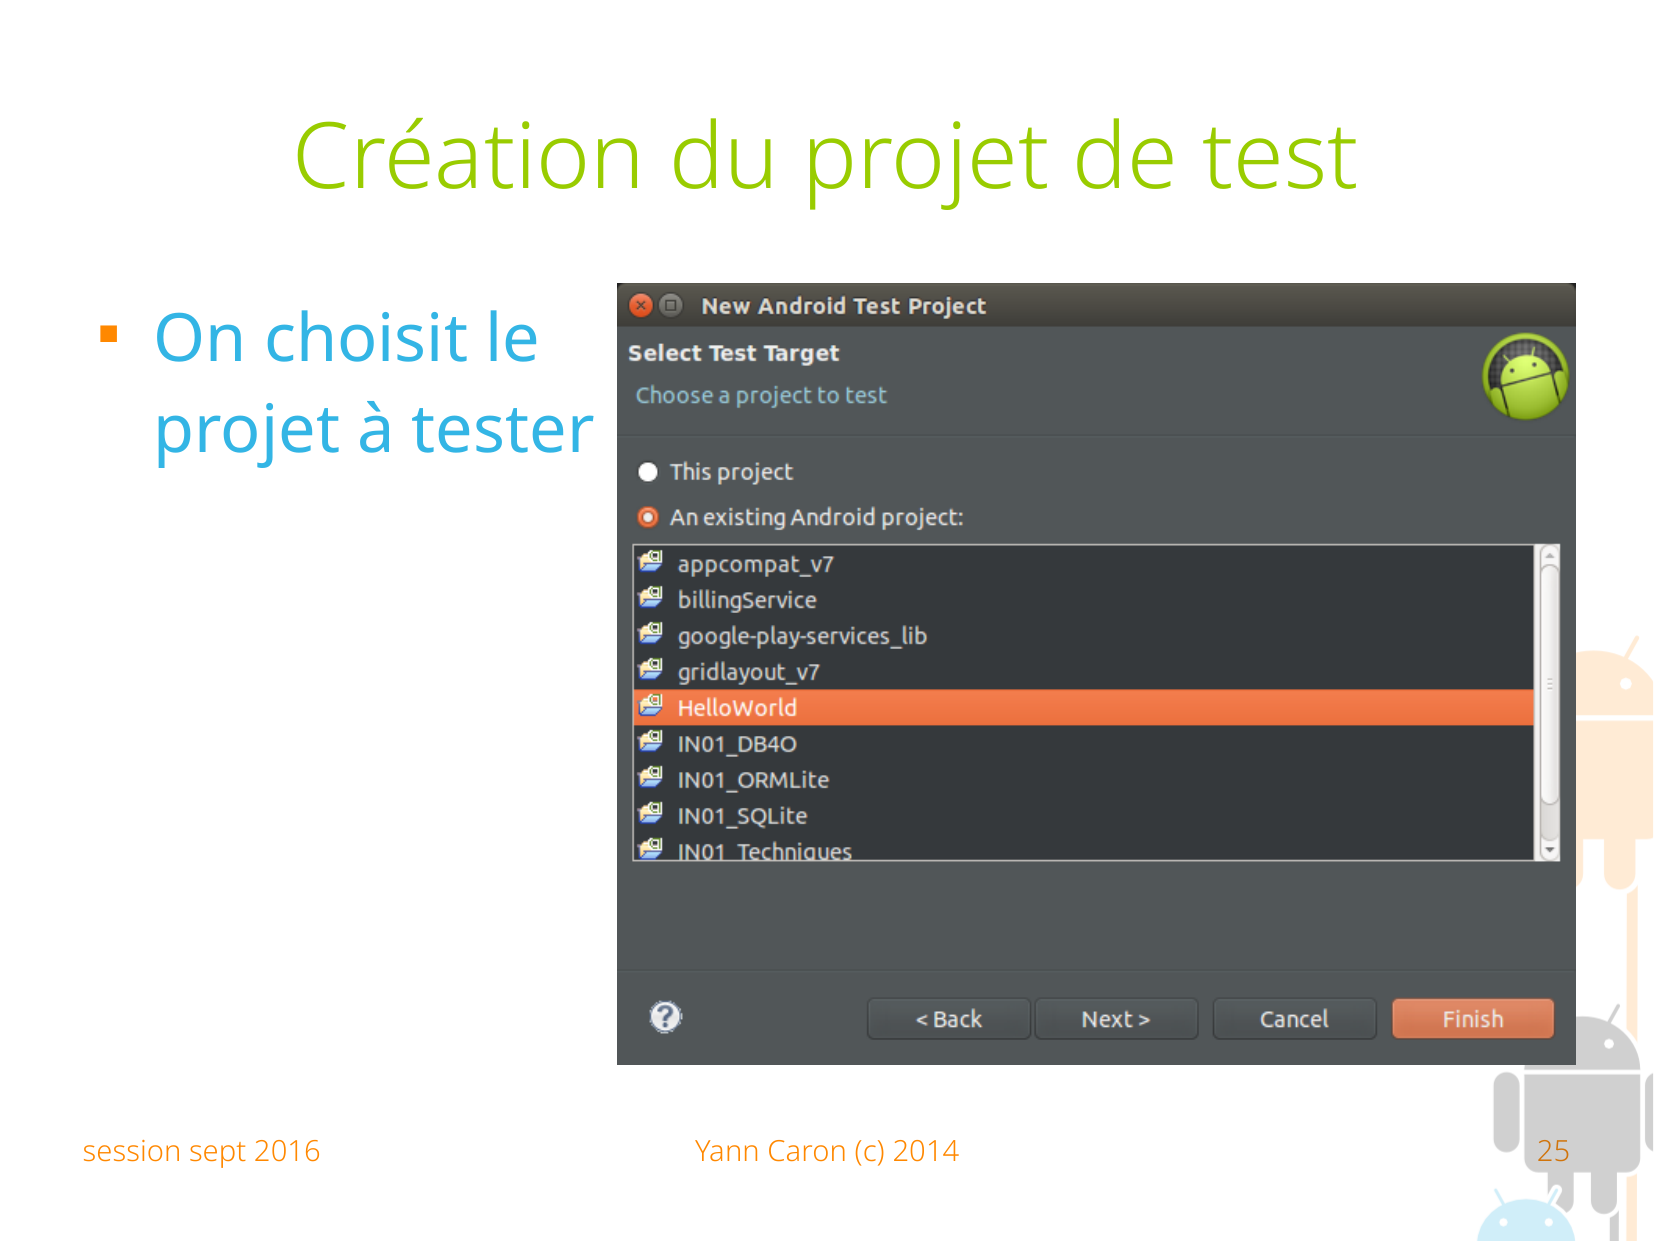

# Création du projet de test
On choisit le projet à tester
session sept 2016
Yann Caron (c) 2014
25